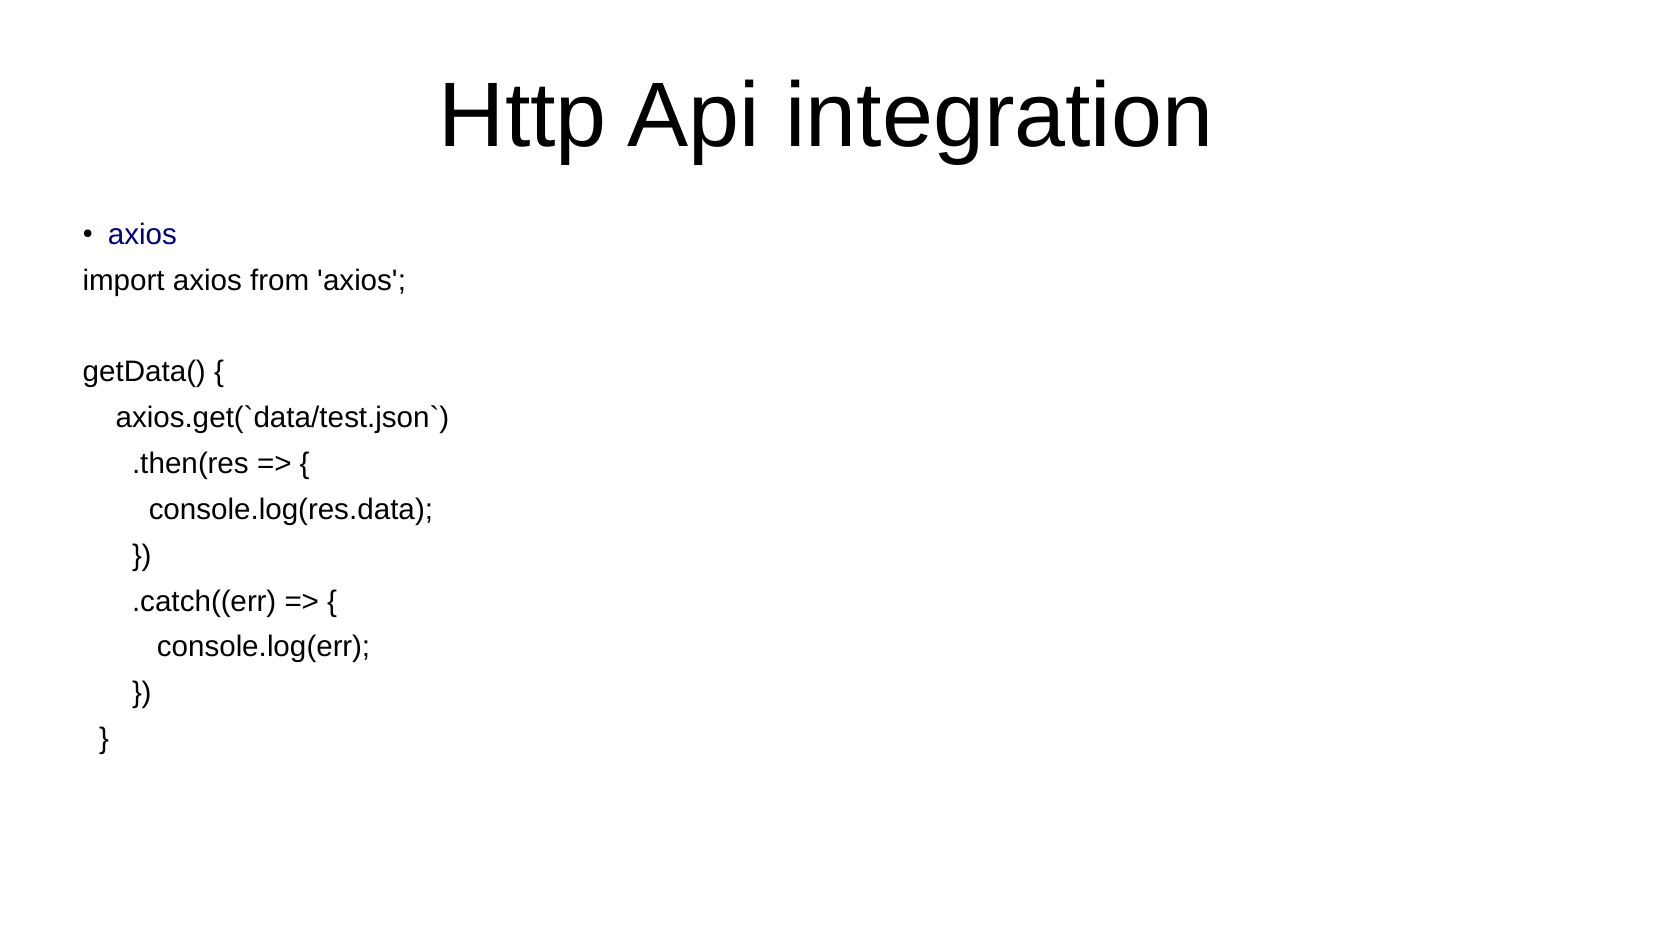

# Http Api integration
axios
import axios from 'axios';
getData() {
 axios.get(`data/test.json`)
 .then(res => {
 console.log(res.data);
 })
 .catch((err) => {
 console.log(err);
 })
 }